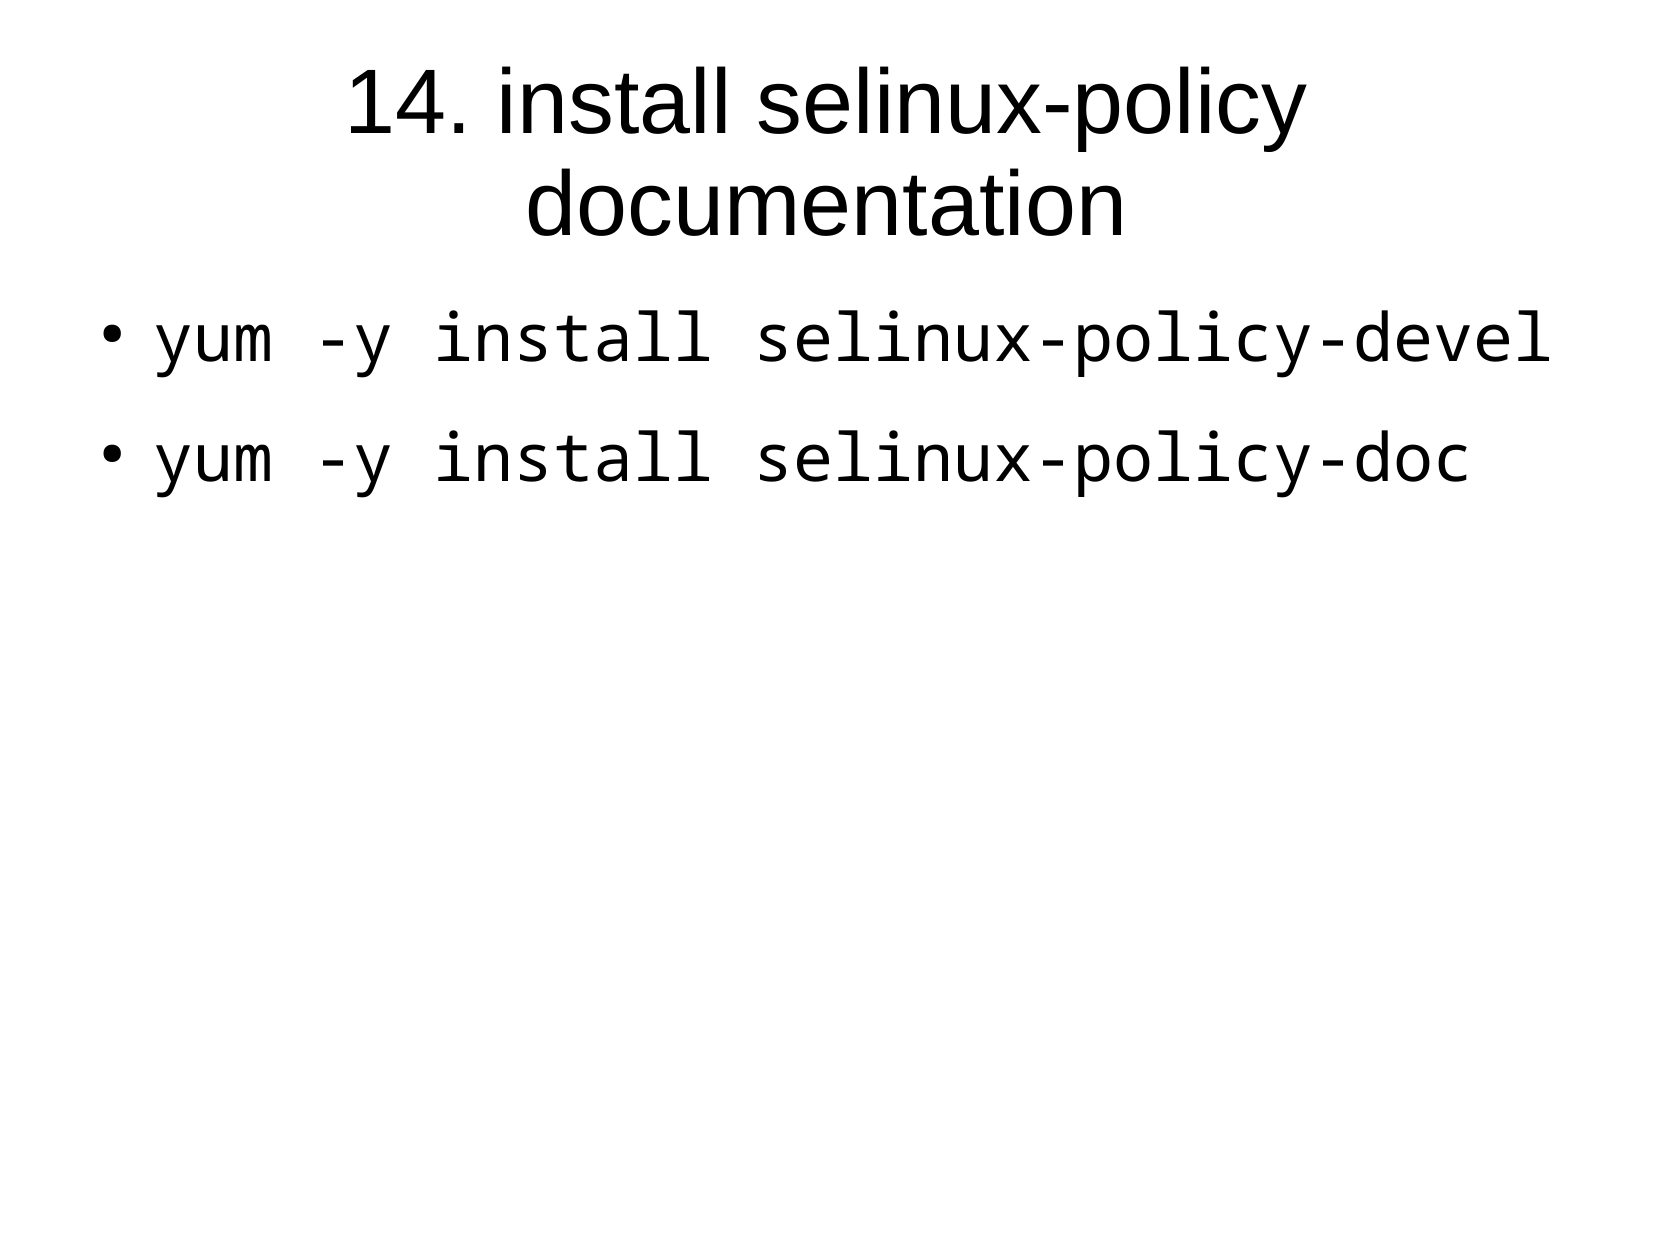

# 14. install selinux-policy documentation
yum -y install selinux-policy-devel
yum -y install selinux-policy-doc